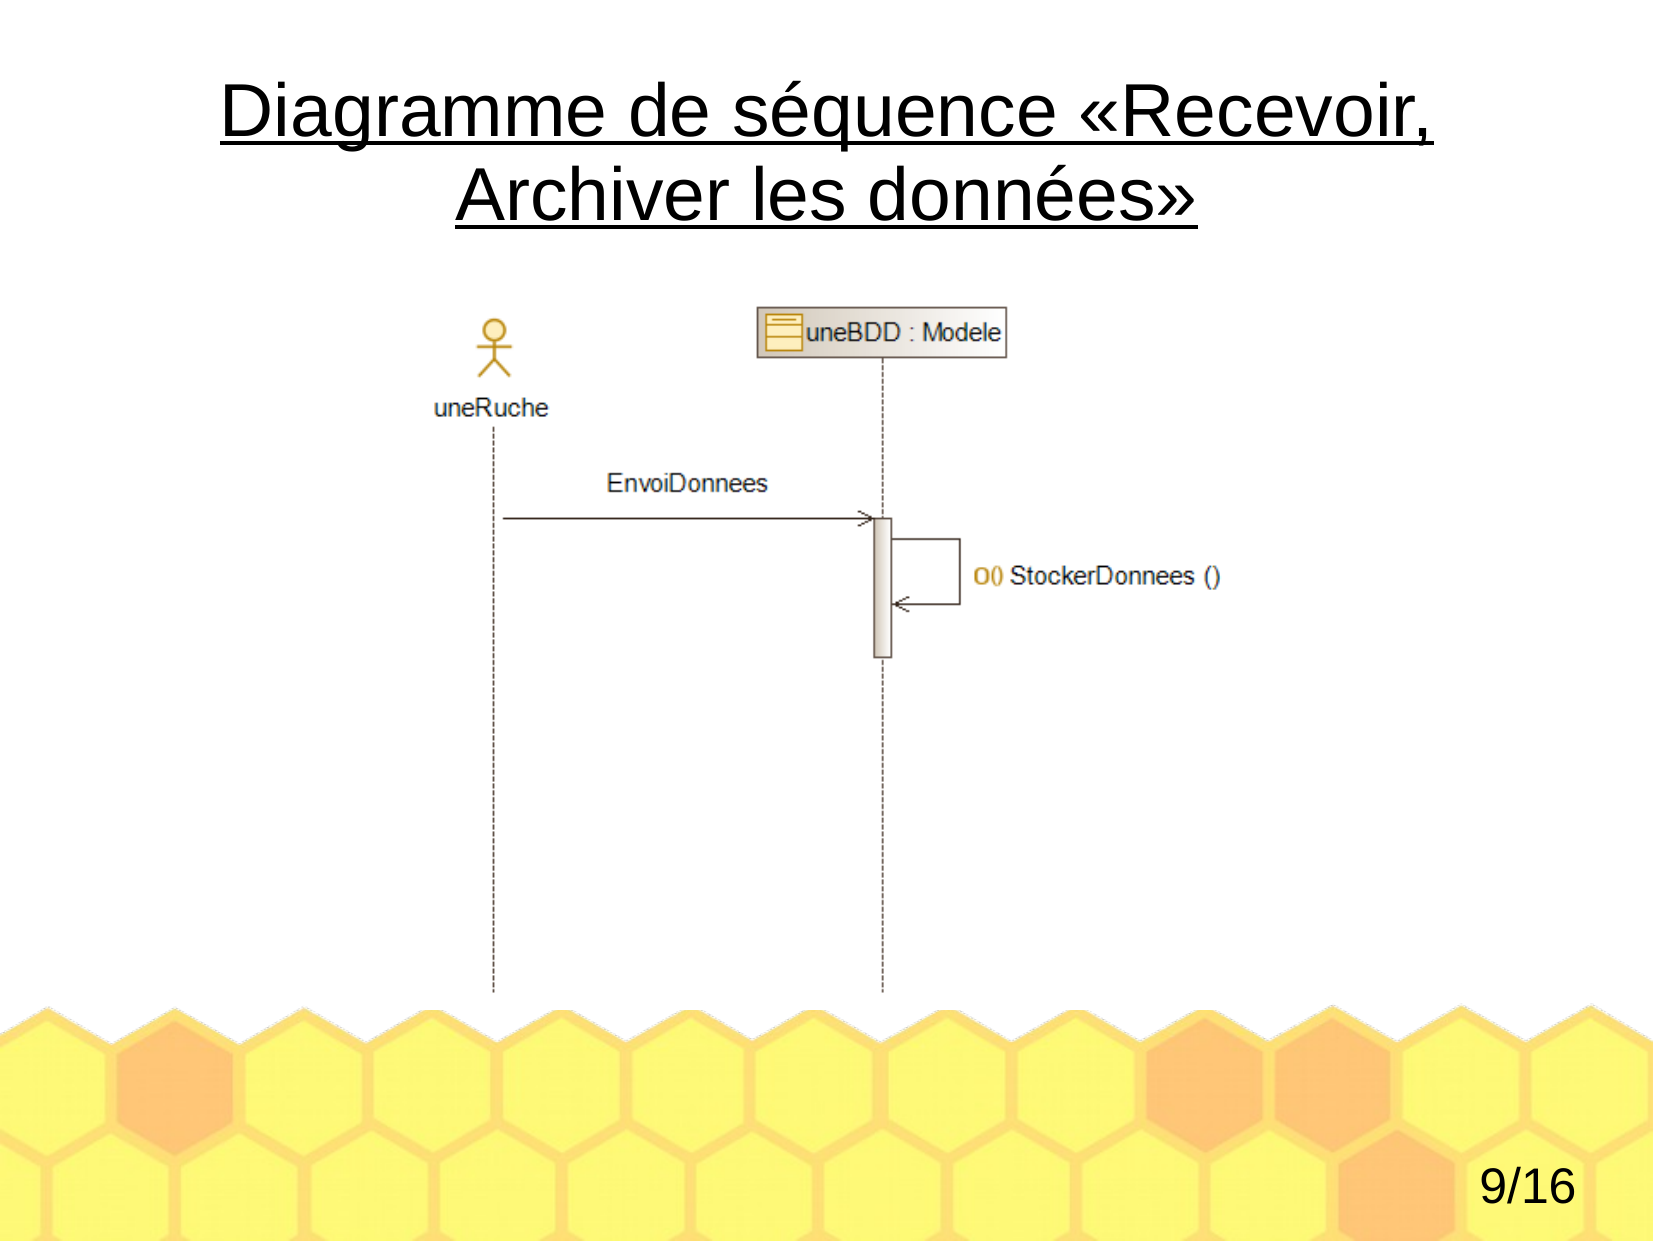

# Diagramme de séquence «Recevoir, Archiver les données»